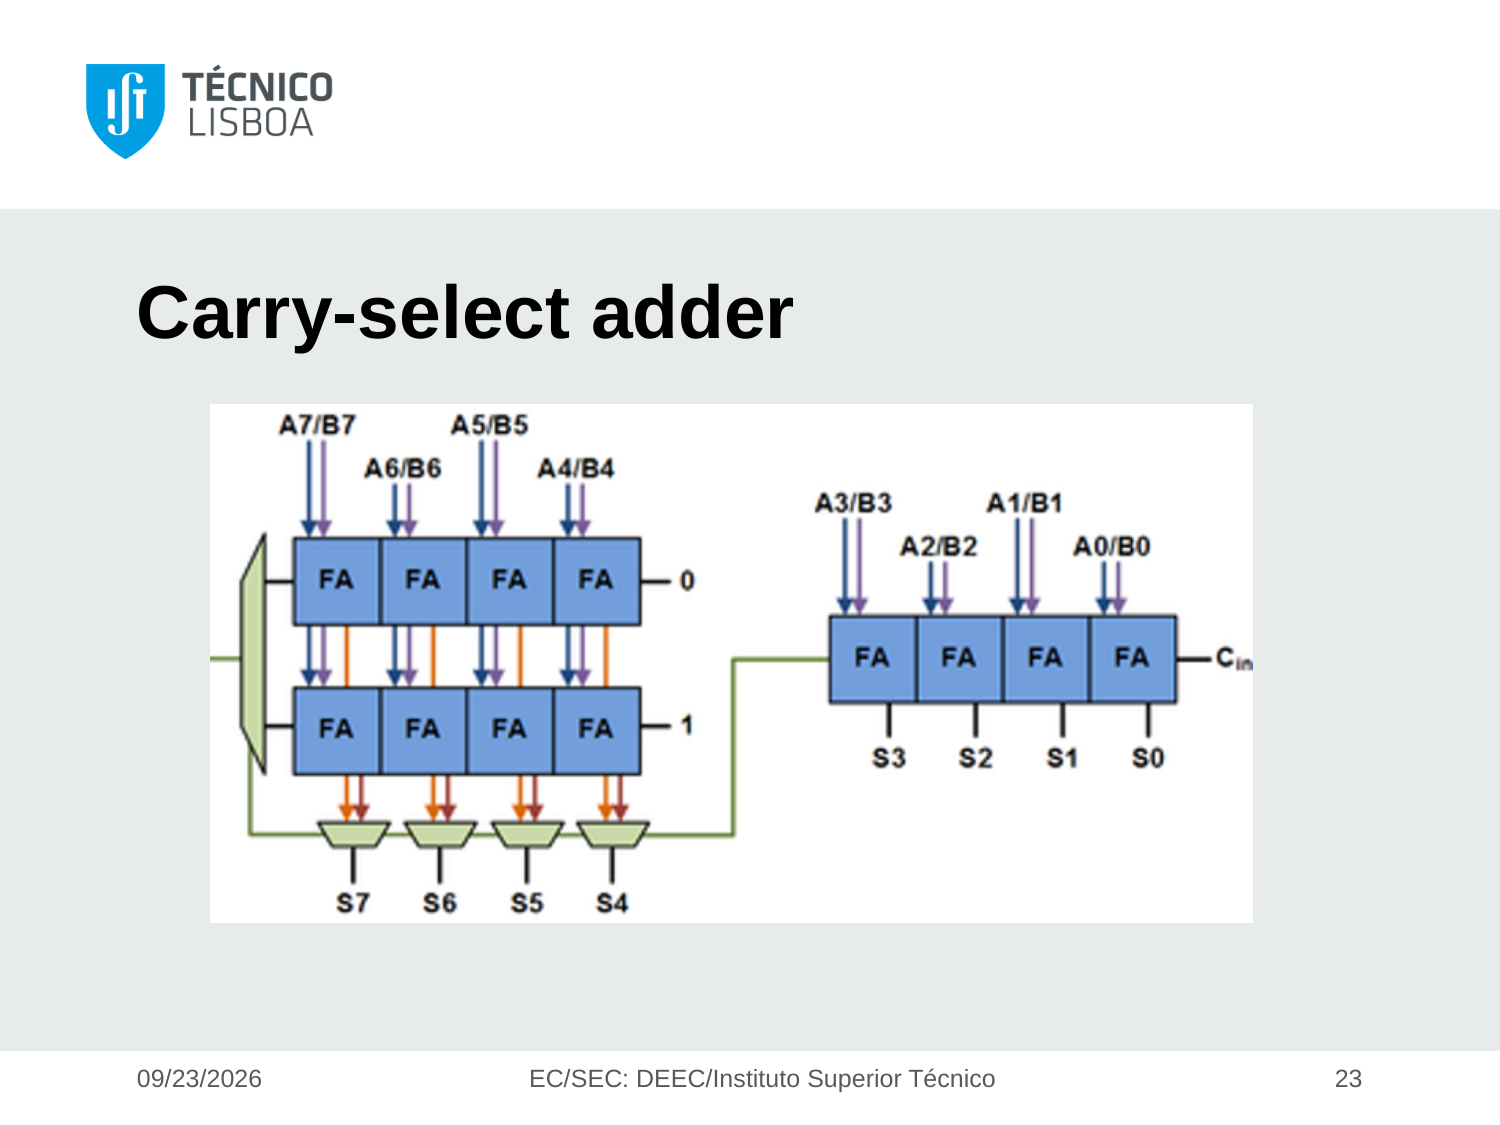

# Carry-select adder
EC/SEC: DEEC/Instituto Superior Técnico